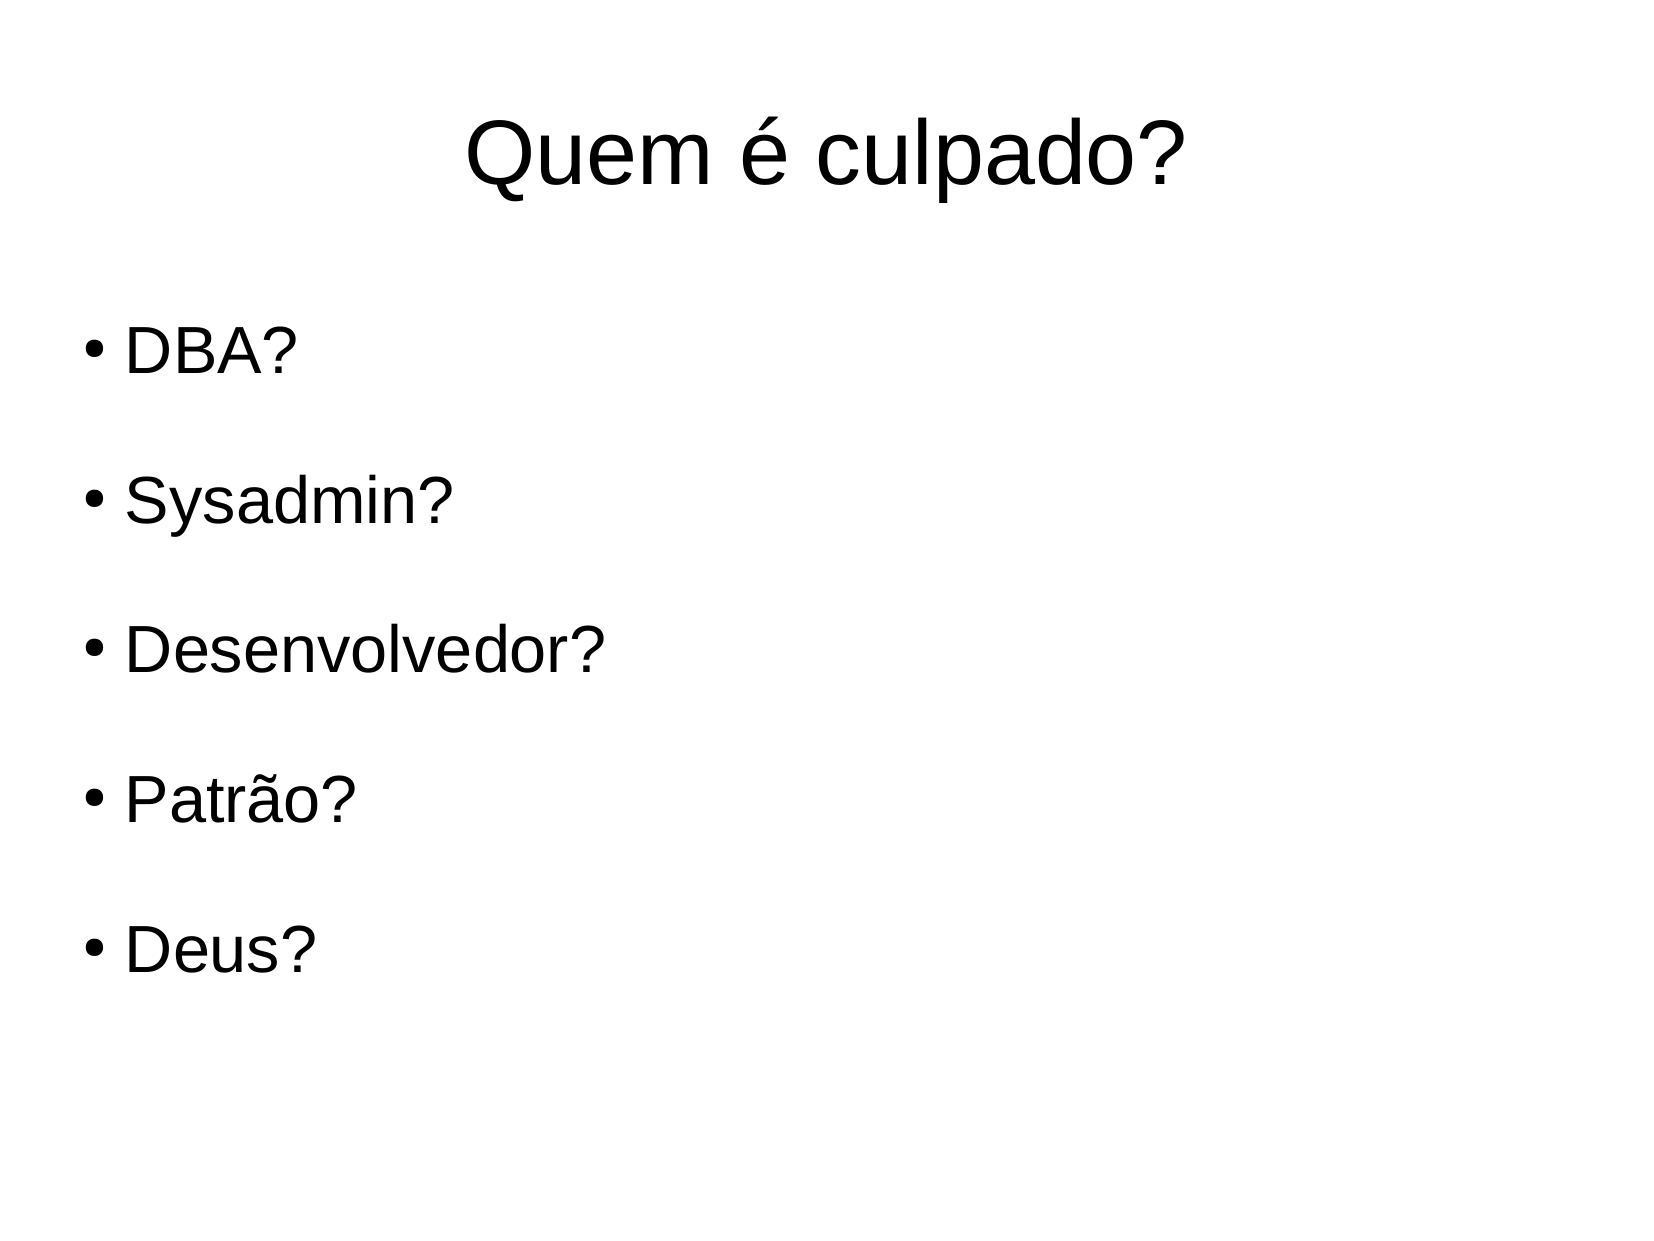

Quem é culpado?
# DBA?
 Sysadmin?
 Desenvolvedor?
 Patrão?
 Deus?